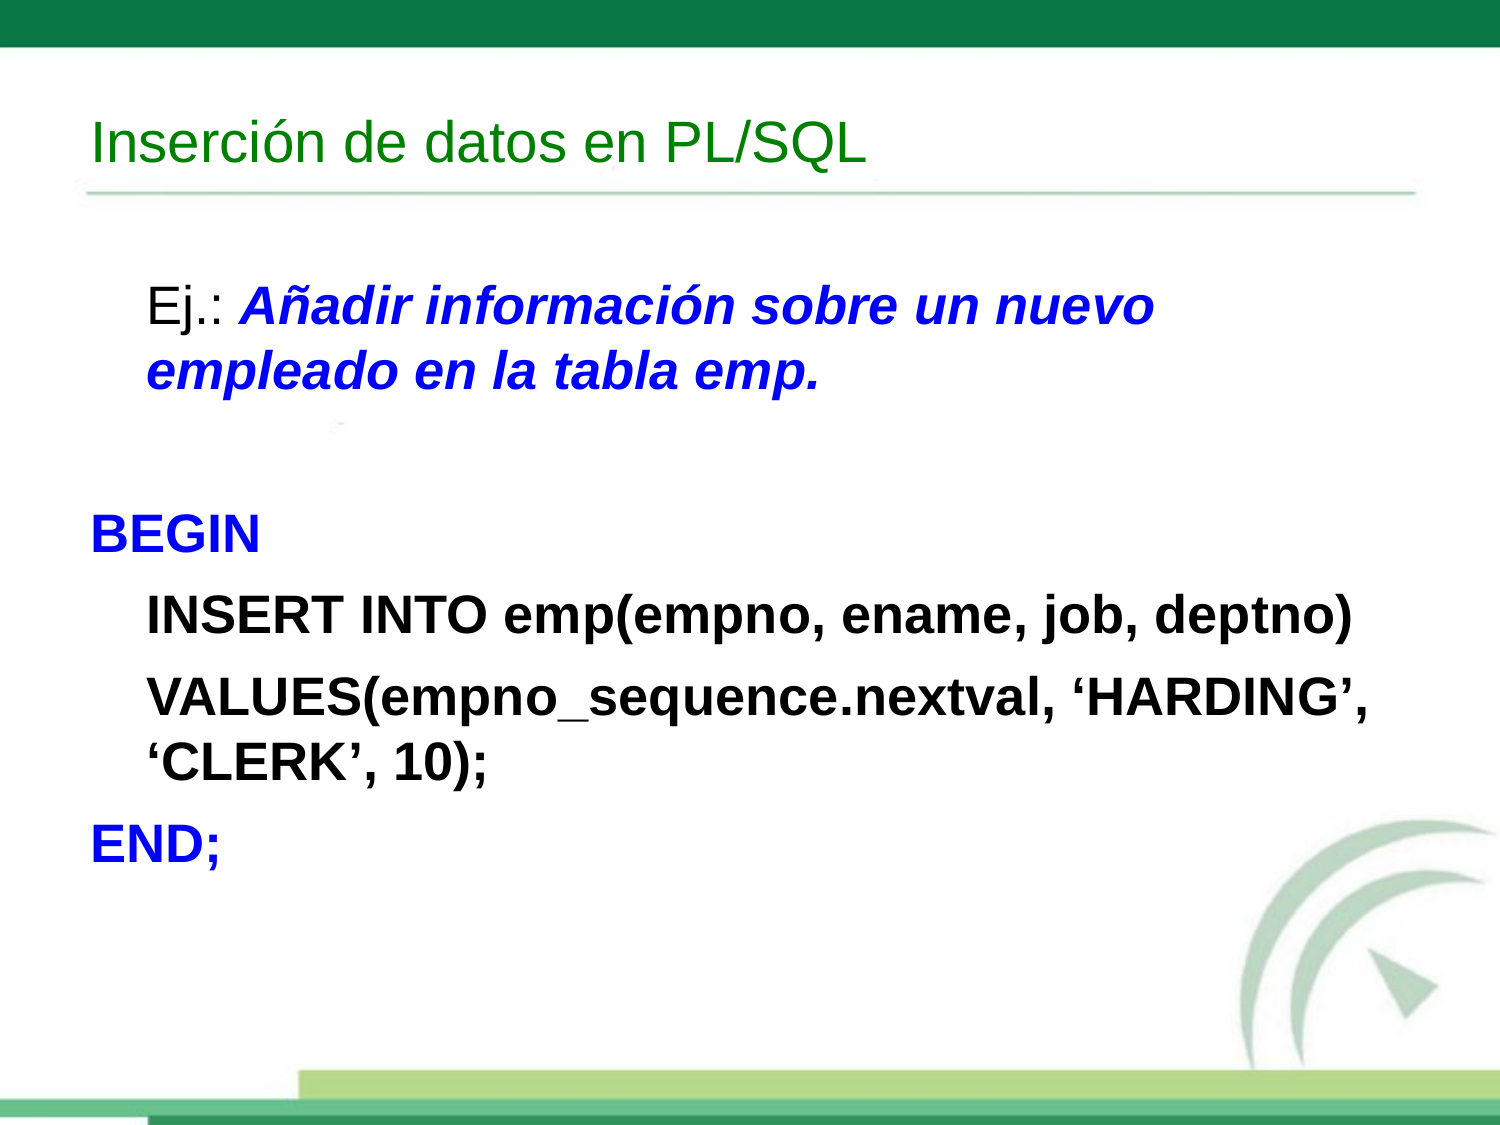

# Inserción de datos en PL/SQL
	Ej.: Añadir información sobre un nuevo empleado en la tabla emp.
BEGIN
	INSERT INTO emp(empno, ename, job, deptno)
	VALUES(empno_sequence.nextval, ‘HARDING’, ‘CLERK’, 10);
END;